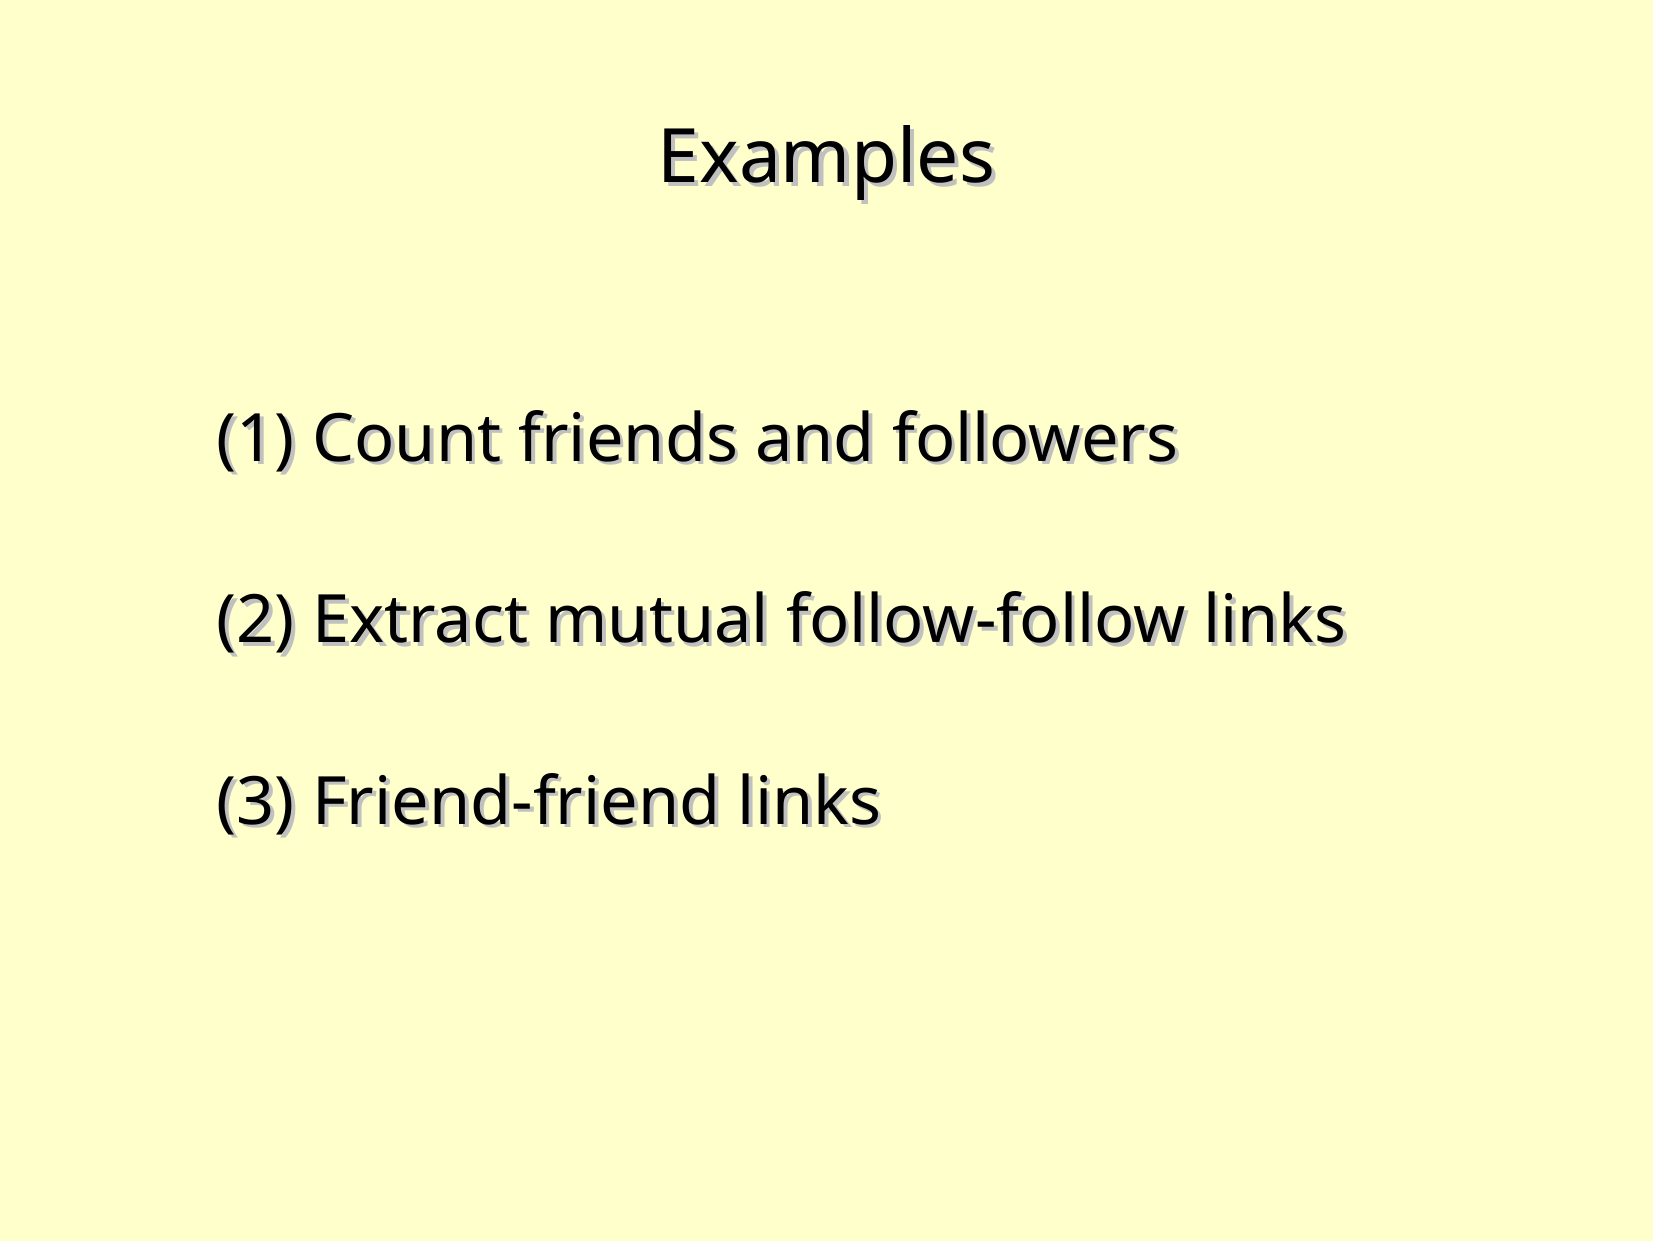

# Examples
(1) Count friends and followers
(2) Extract mutual follow-follow links
(3) Friend-friend links